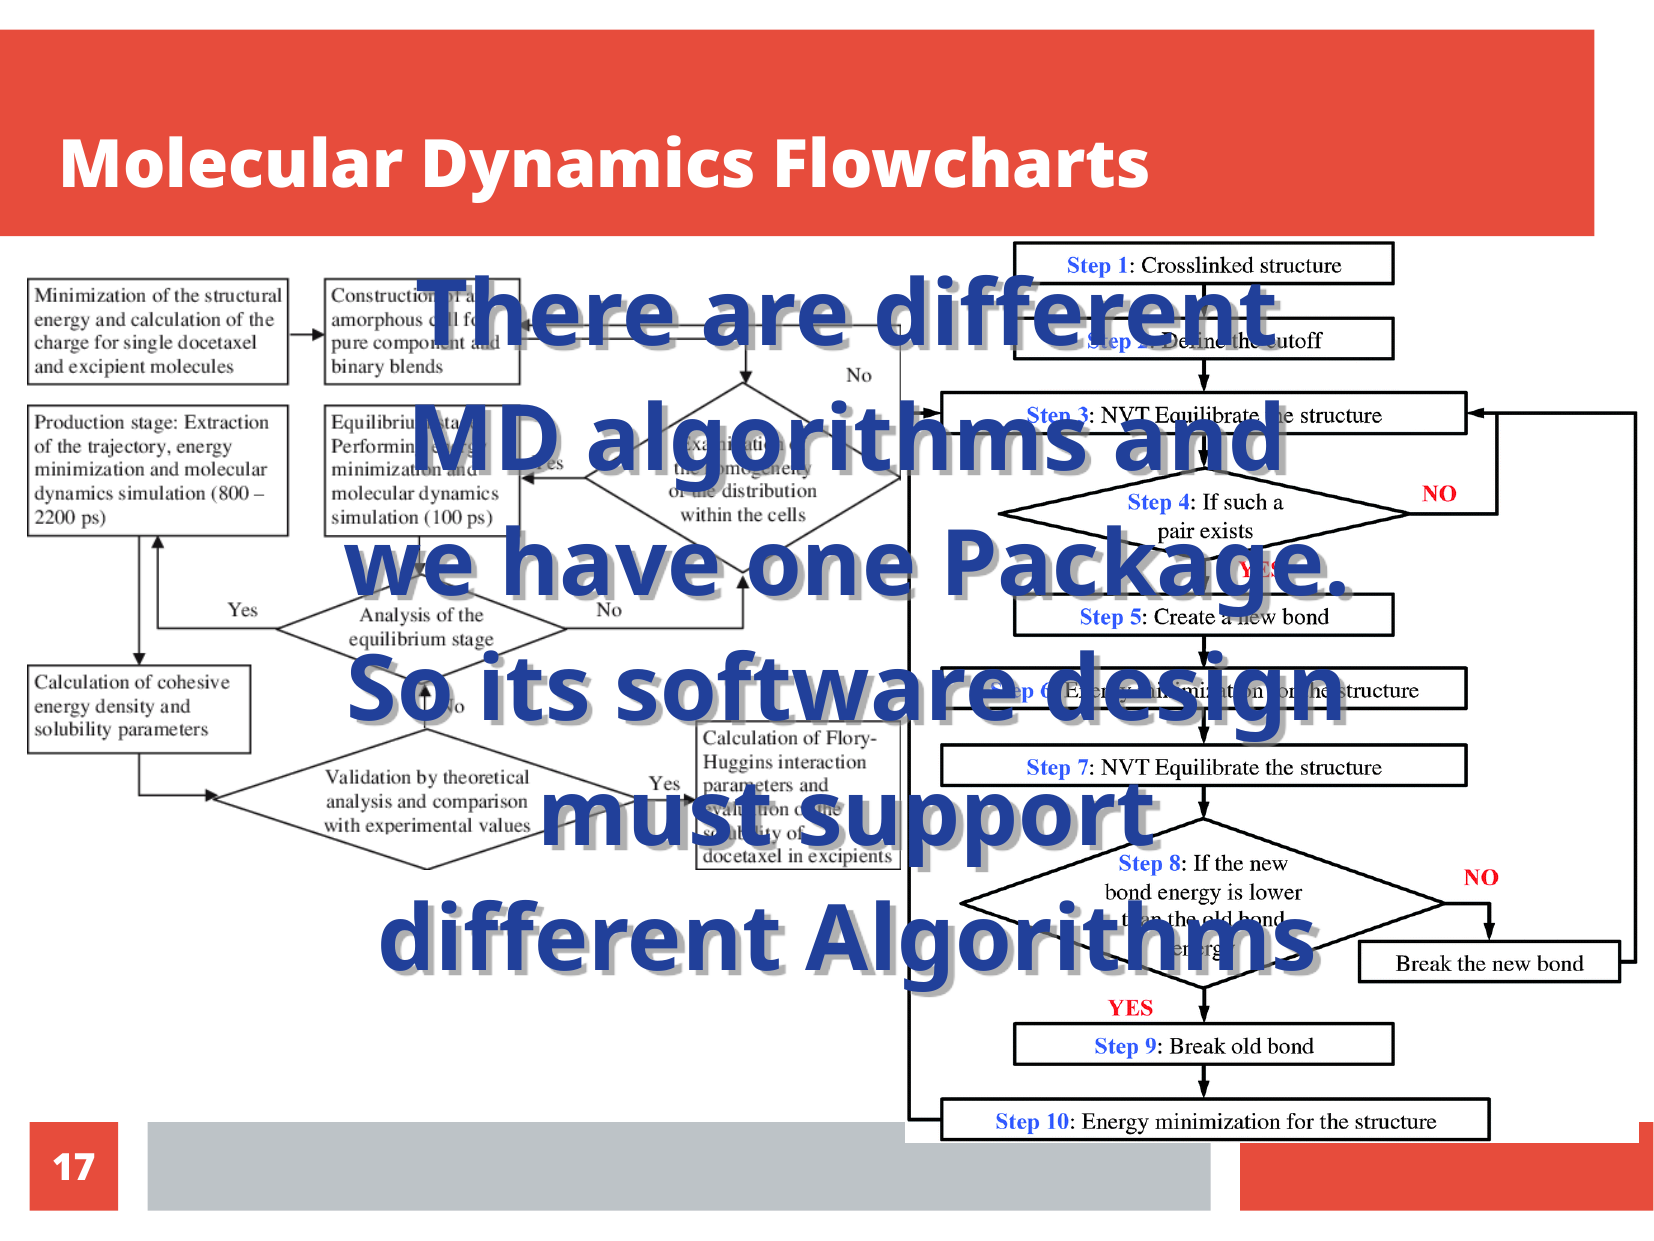

# Molecular Dynamics Flowcharts
There are different MD algorithms and we have one Package.
So its software design must support different Algorithms
17